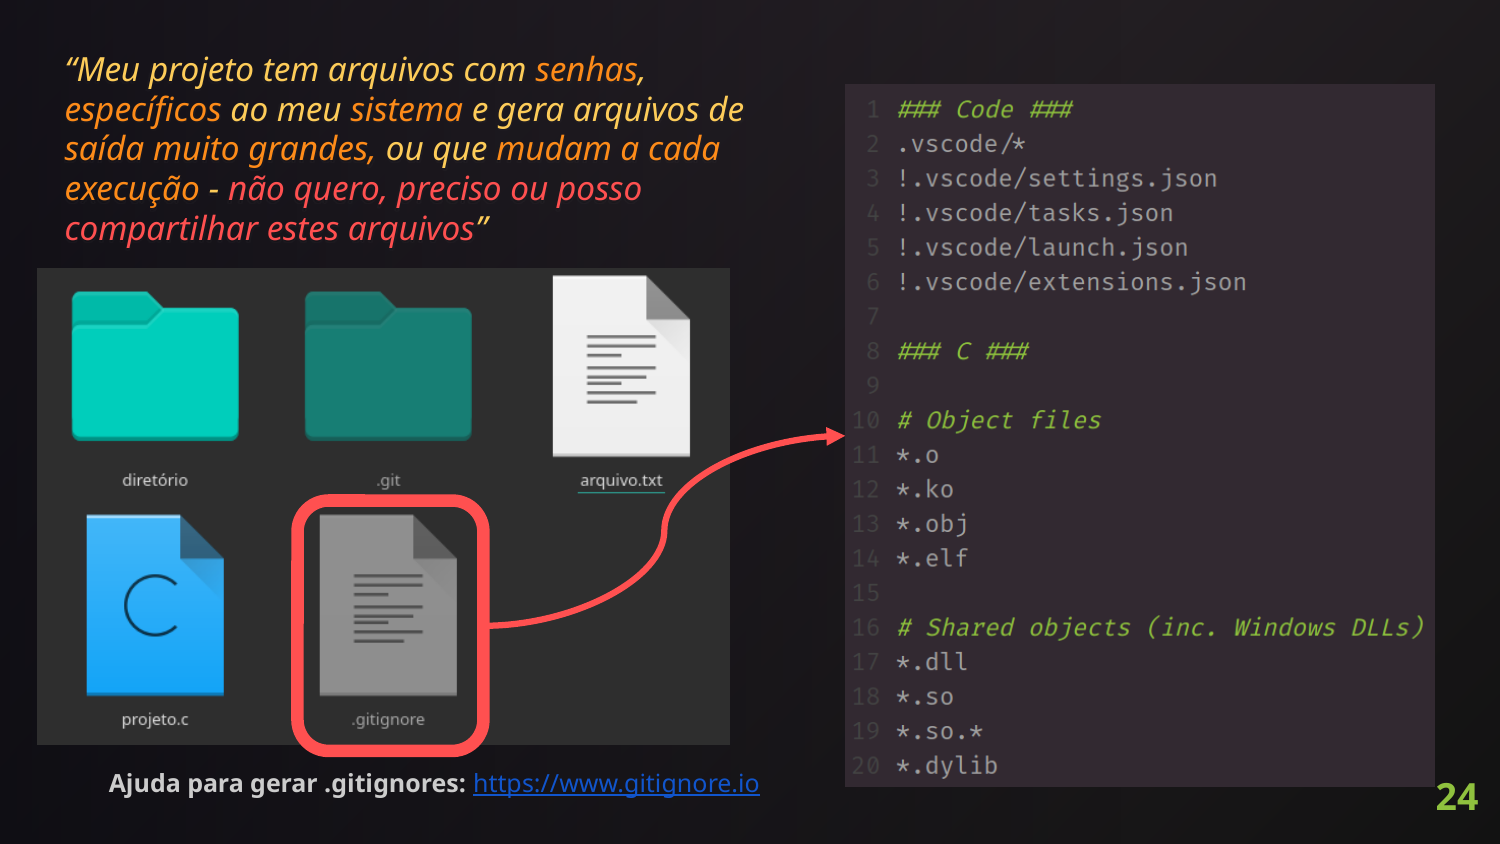

# “Meu projeto tem arquivos com senhas, específicos ao meu sistema e gera arquivos de saída muito grandes, ou que mudam a cada execução - não quero, preciso ou posso compartilhar estes arquivos”
Ajuda para gerar .gitignores: https://www.gitignore.io